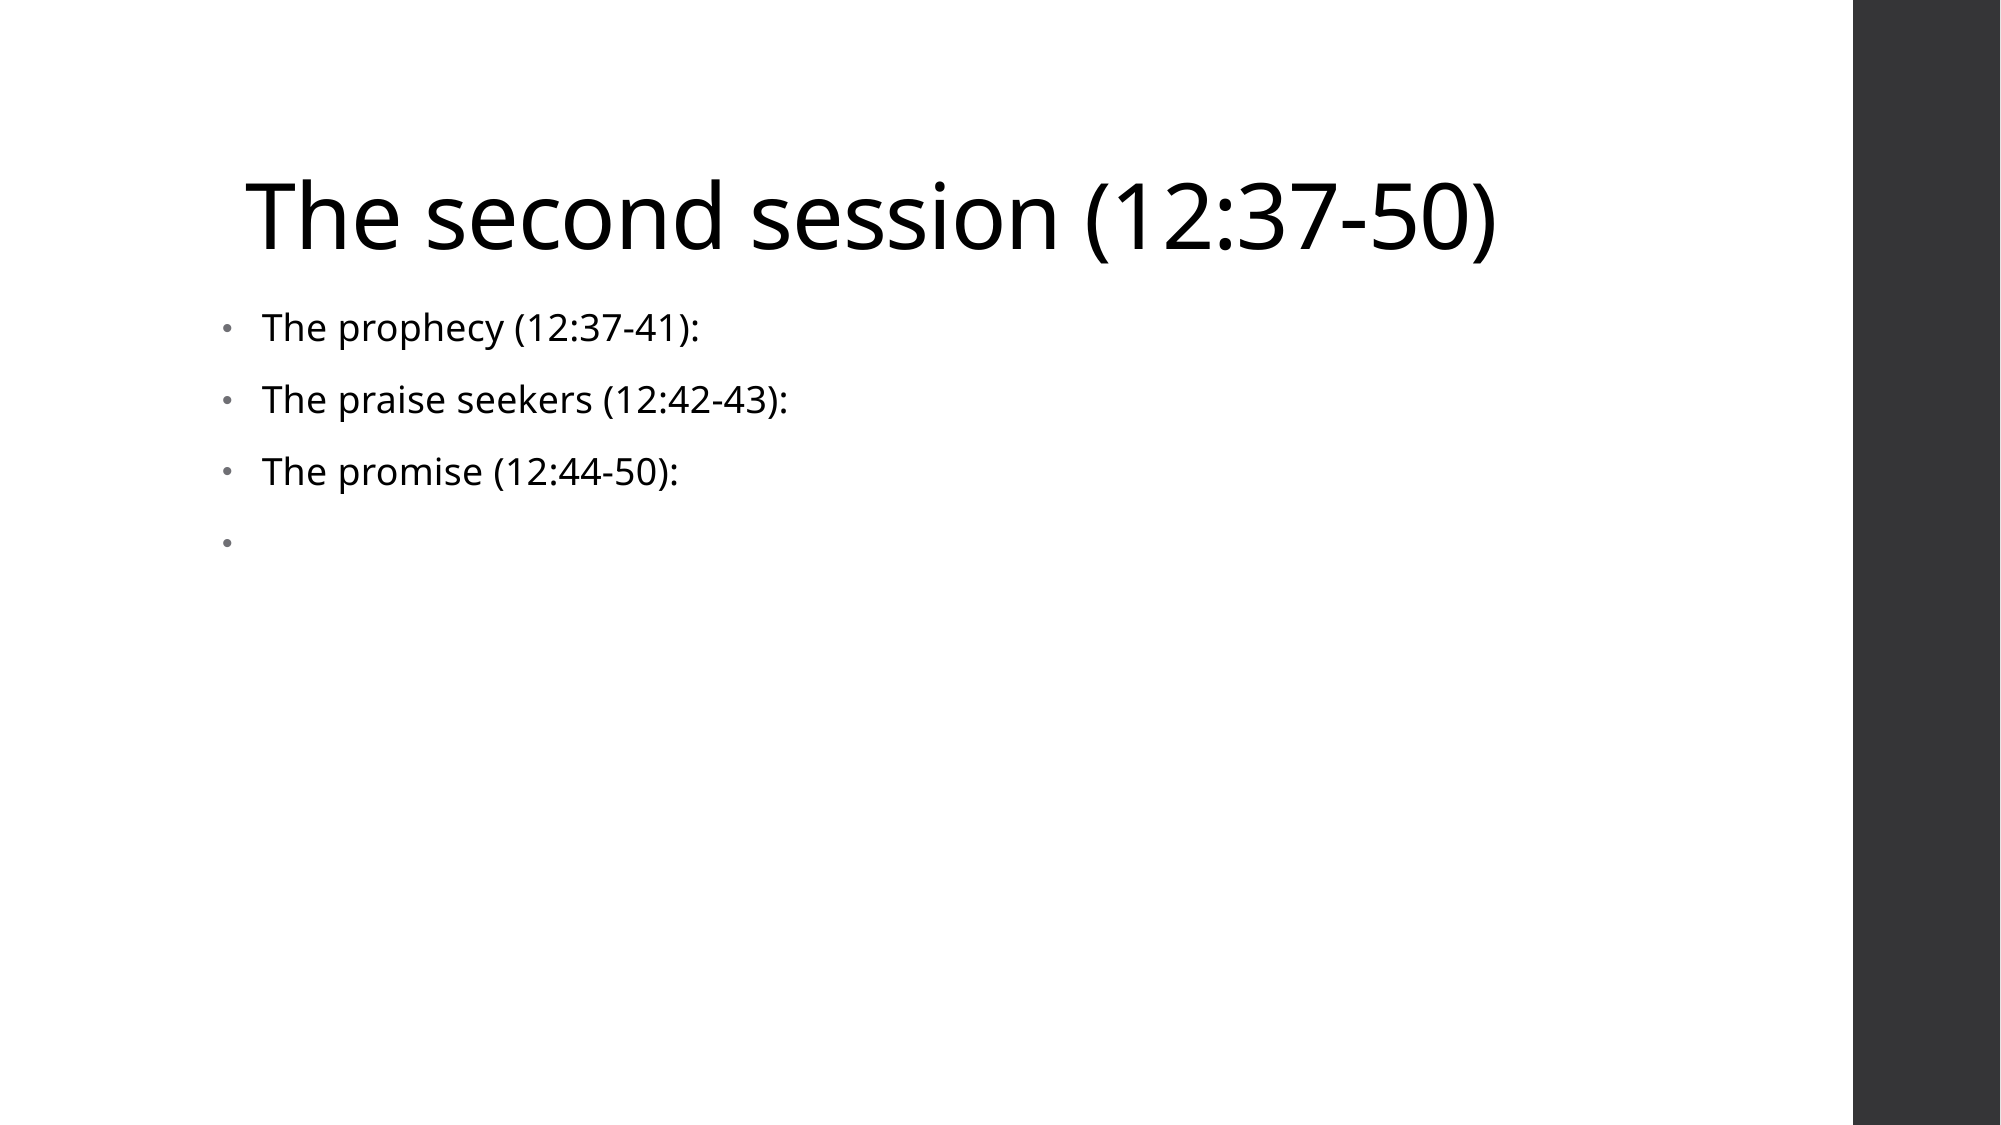

# The second session (12:37-50)
 The prophecy (12:37-41):
 The praise seekers (12:42-43):
 The promise (12:44-50):